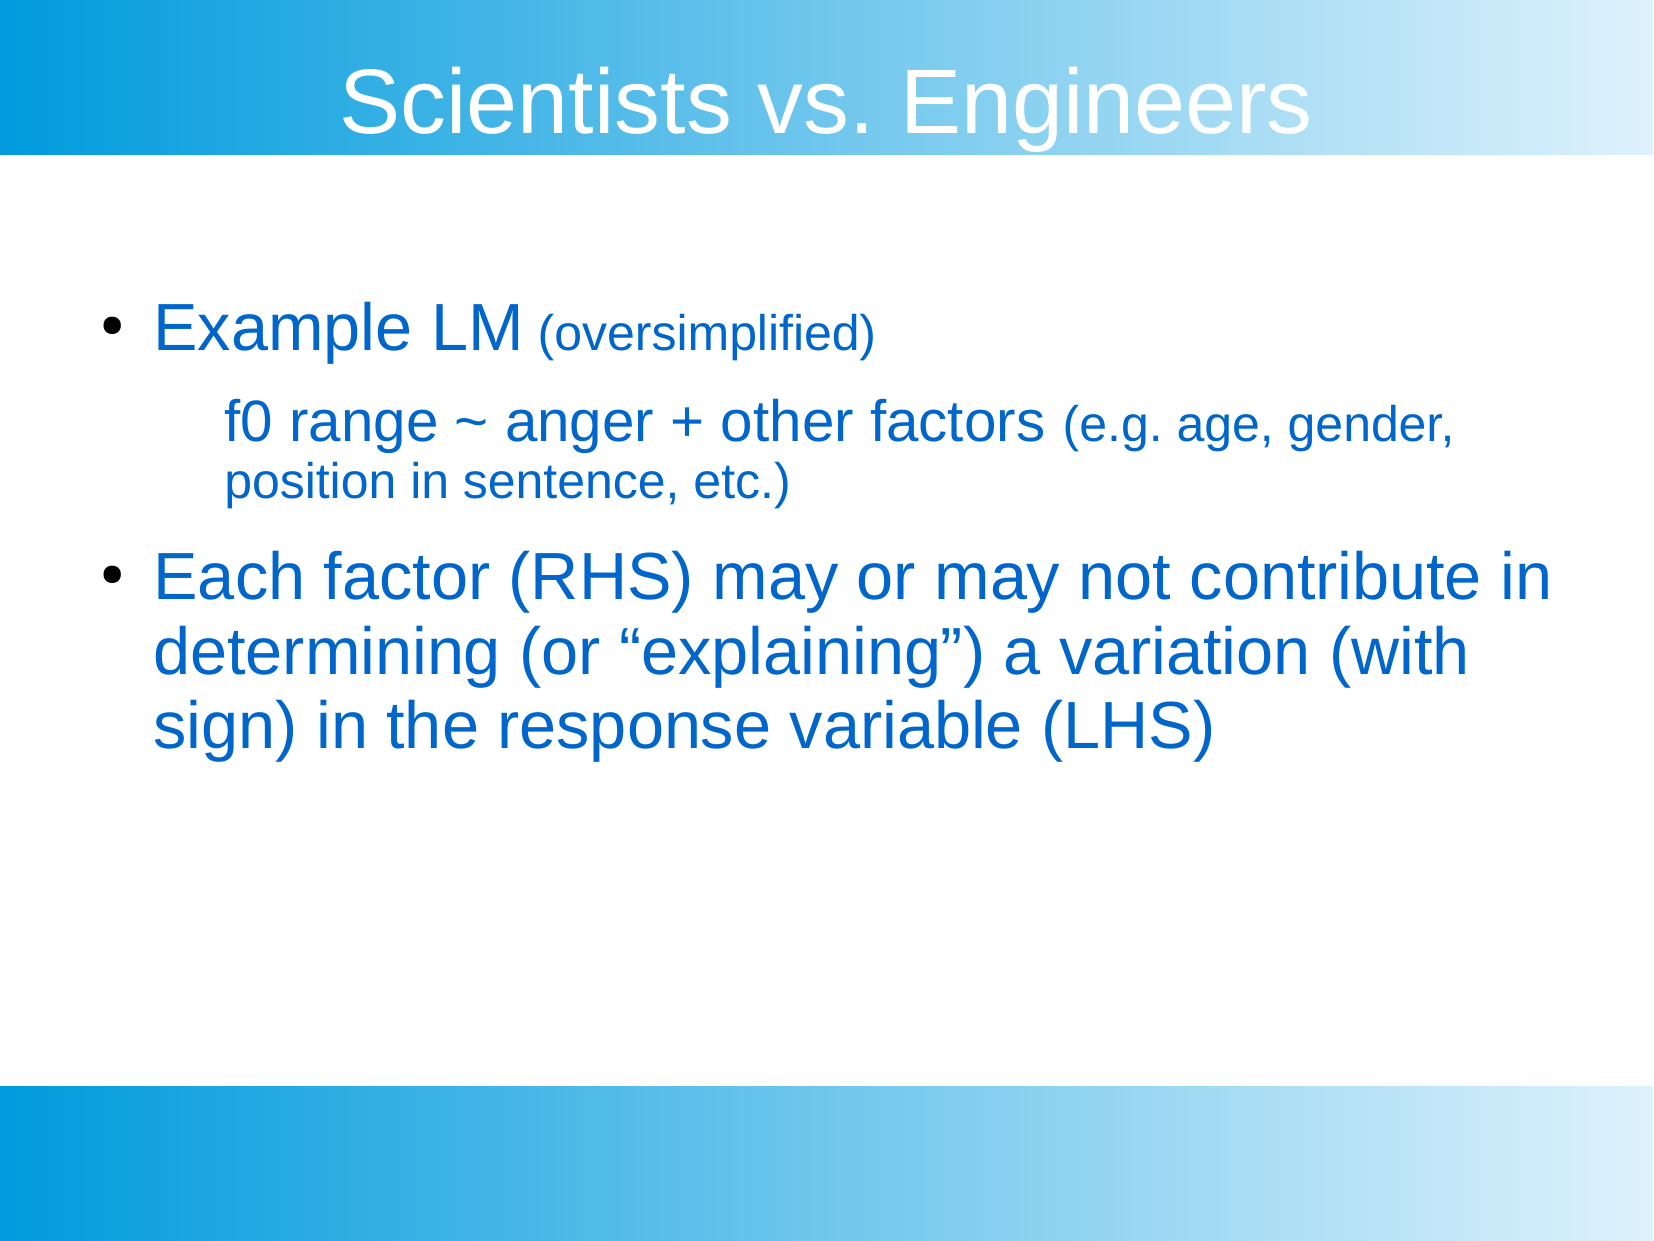

Scientists vs. Engineers
# Example LM (oversimplified)
f0 range ~ anger + other factors (e.g. age, gender, position in sentence, etc.)
Each factor (RHS) may or may not contribute in determining (or “explaining”) a variation (with sign) in the response variable (LHS)